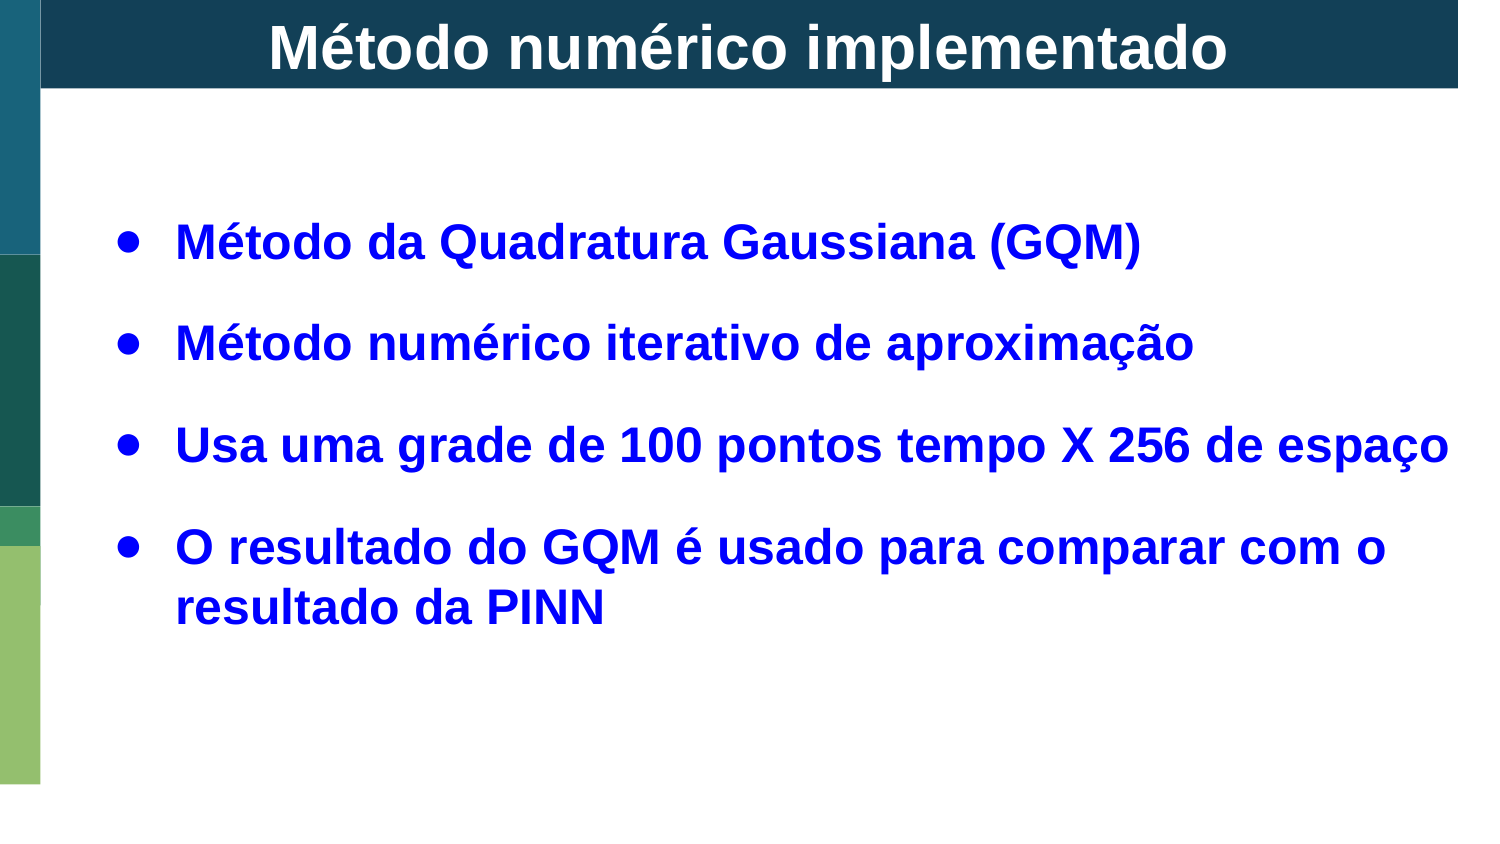

Método numérico implementado
Método da Quadratura Gaussiana (GQM)
Método numérico iterativo de aproximação
Usa uma grade de 100 pontos tempo X 256 de espaço
O resultado do GQM é usado para comparar com o resultado da PINN